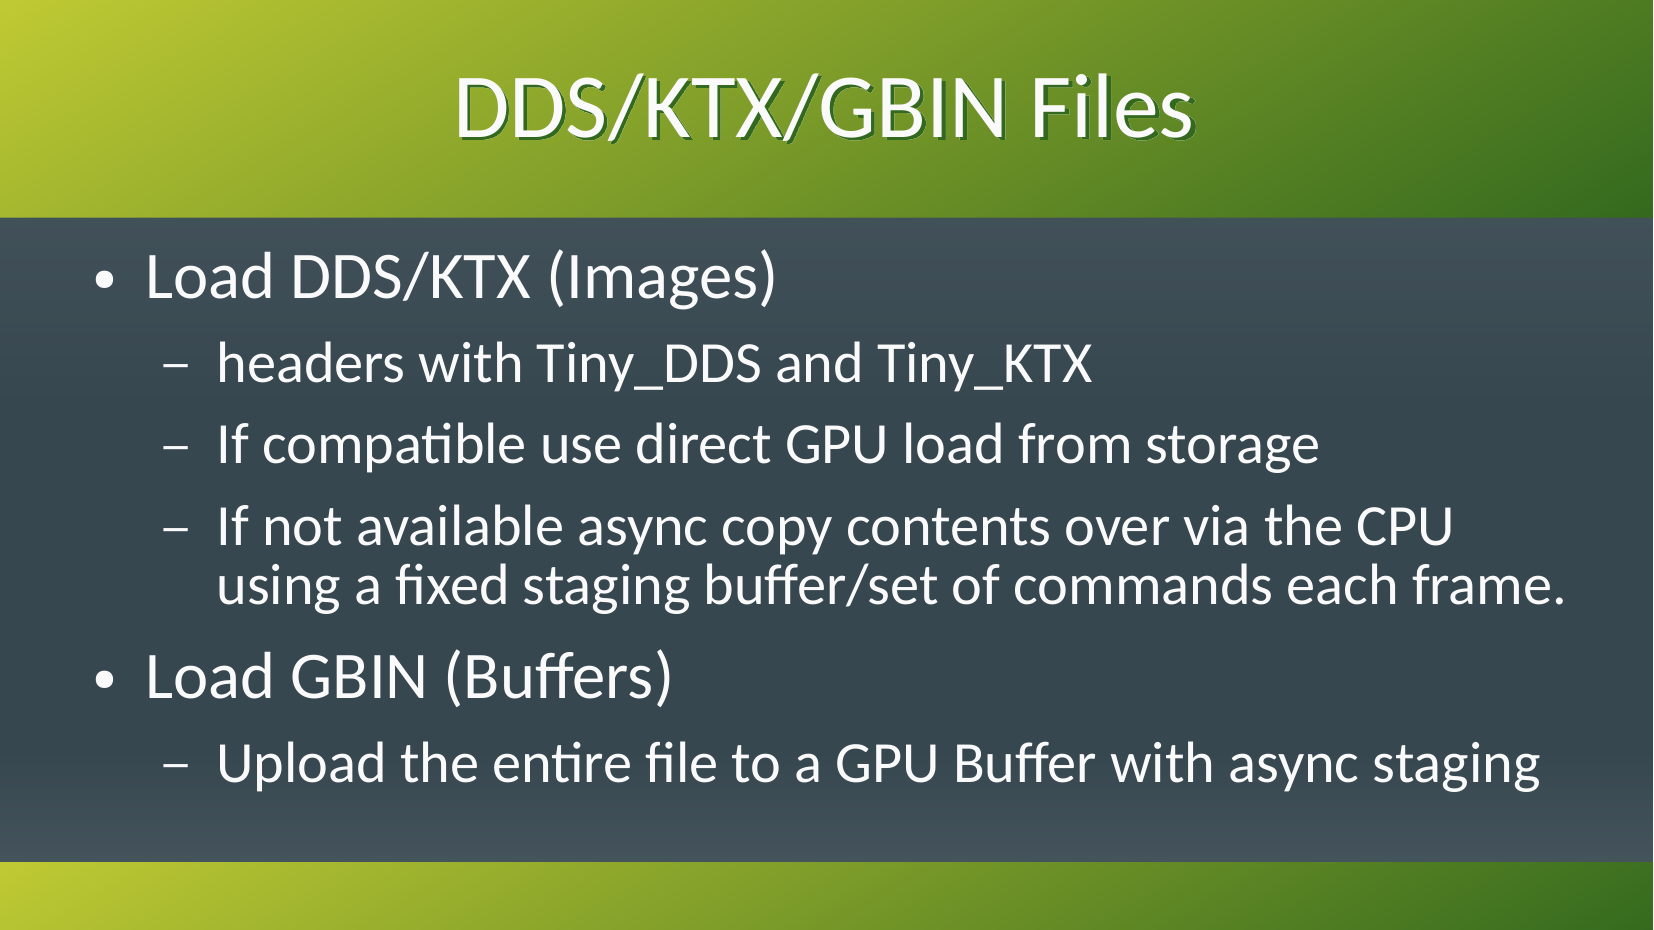

# DDS/KTX/GBIN Files
Load DDS/KTX (Images)
headers with Tiny_DDS and Tiny_KTX
If compatible use direct GPU load from storage
If not available async copy contents over via the CPU using a fixed staging buffer/set of commands each frame.
Load GBIN (Buffers)
Upload the entire file to a GPU Buffer with async staging